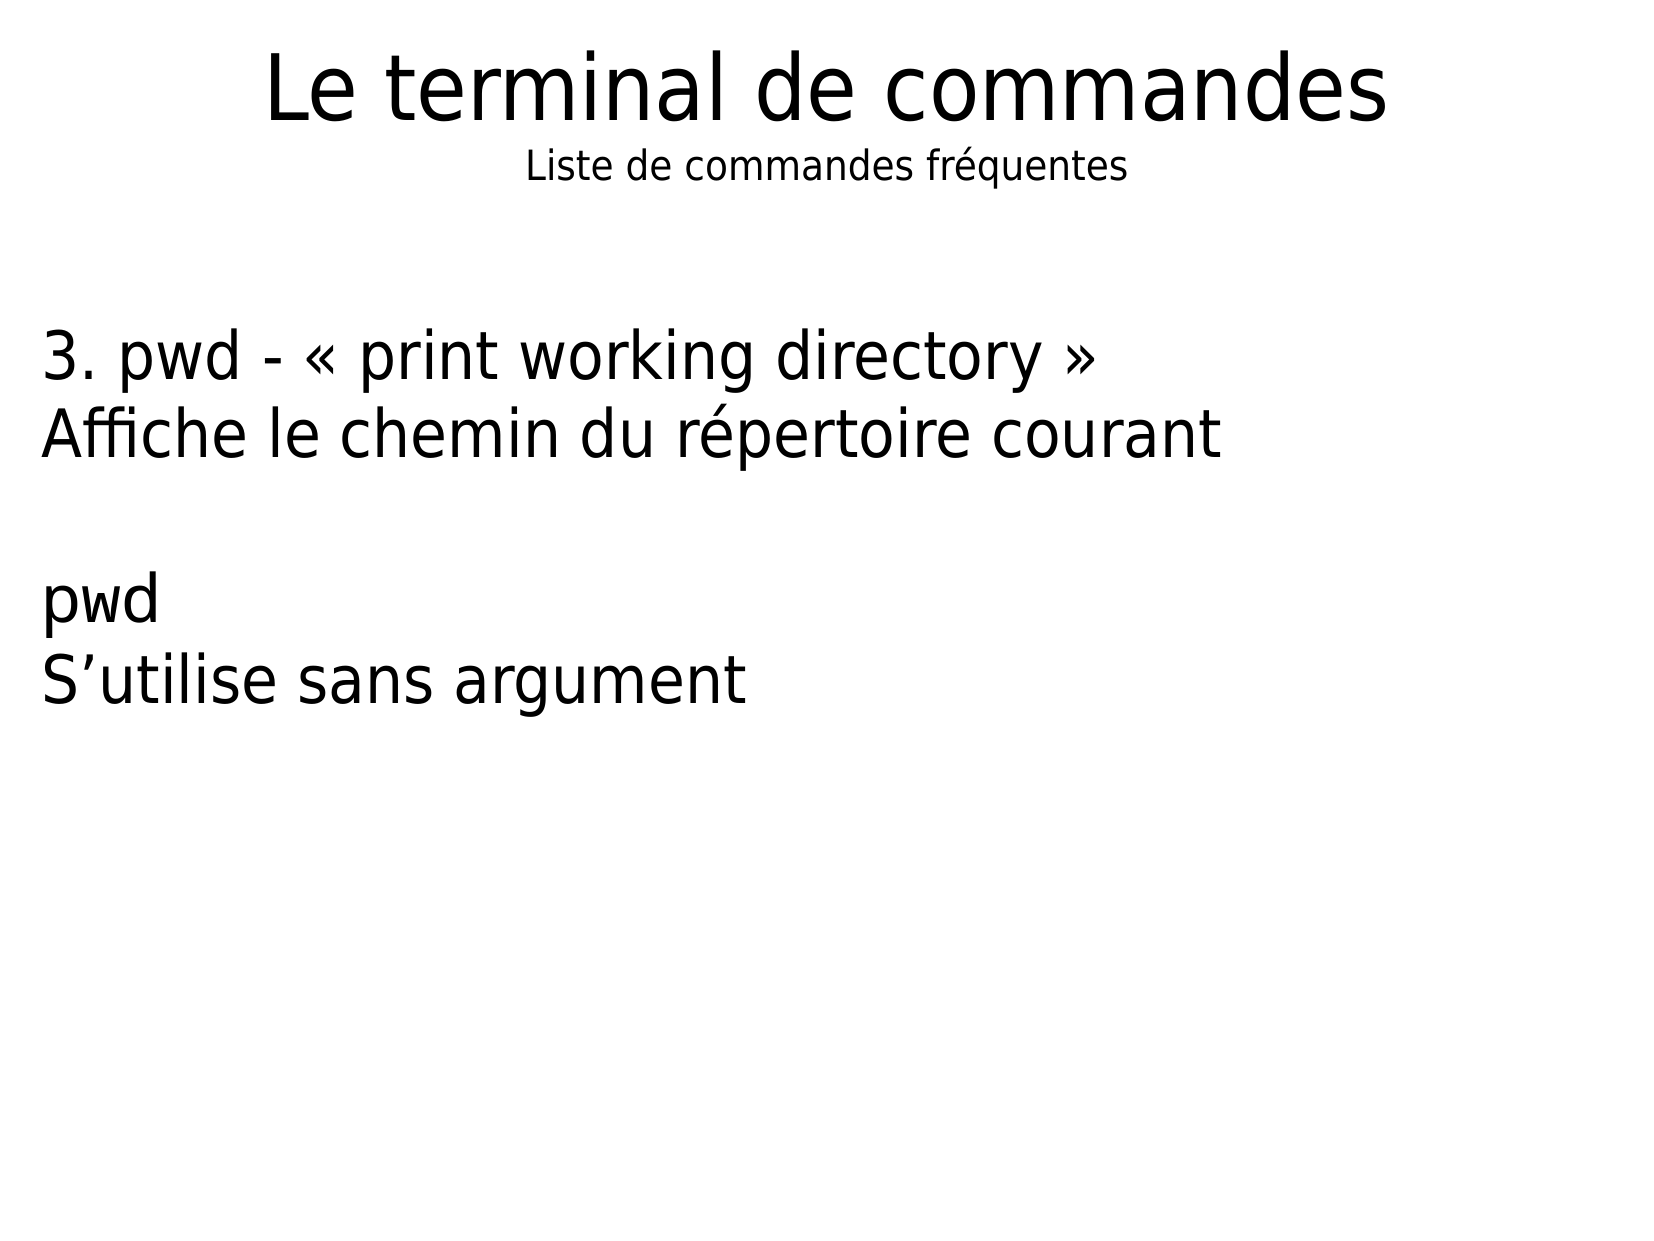

# Le terminal de commandes Liste de commandes fréquentes
3. pwd - « print working directory »
Affiche le chemin du répertoire courant
pwd
S’utilise sans argument